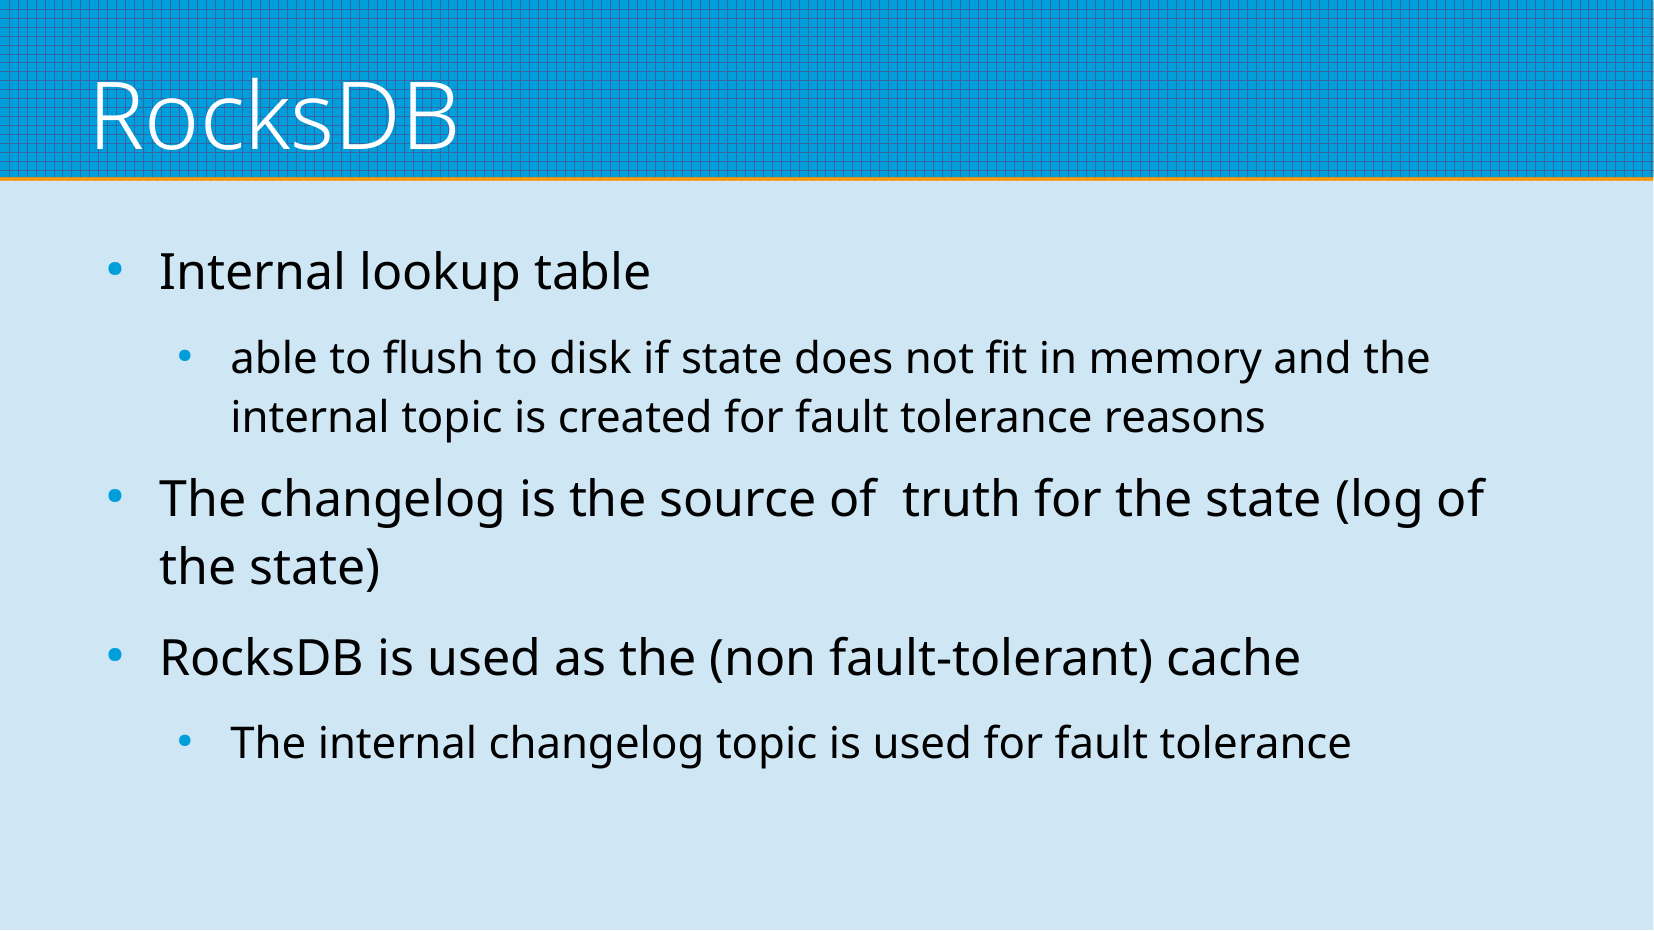

# RocksDB
Internal lookup table
able to flush to disk if state does not fit in memory and the internal topic is created for fault tolerance reasons
The changelog is the source of truth for the state (log of the state)
RocksDB is used as the (non fault-tolerant) cache
The internal changelog topic is used for fault tolerance